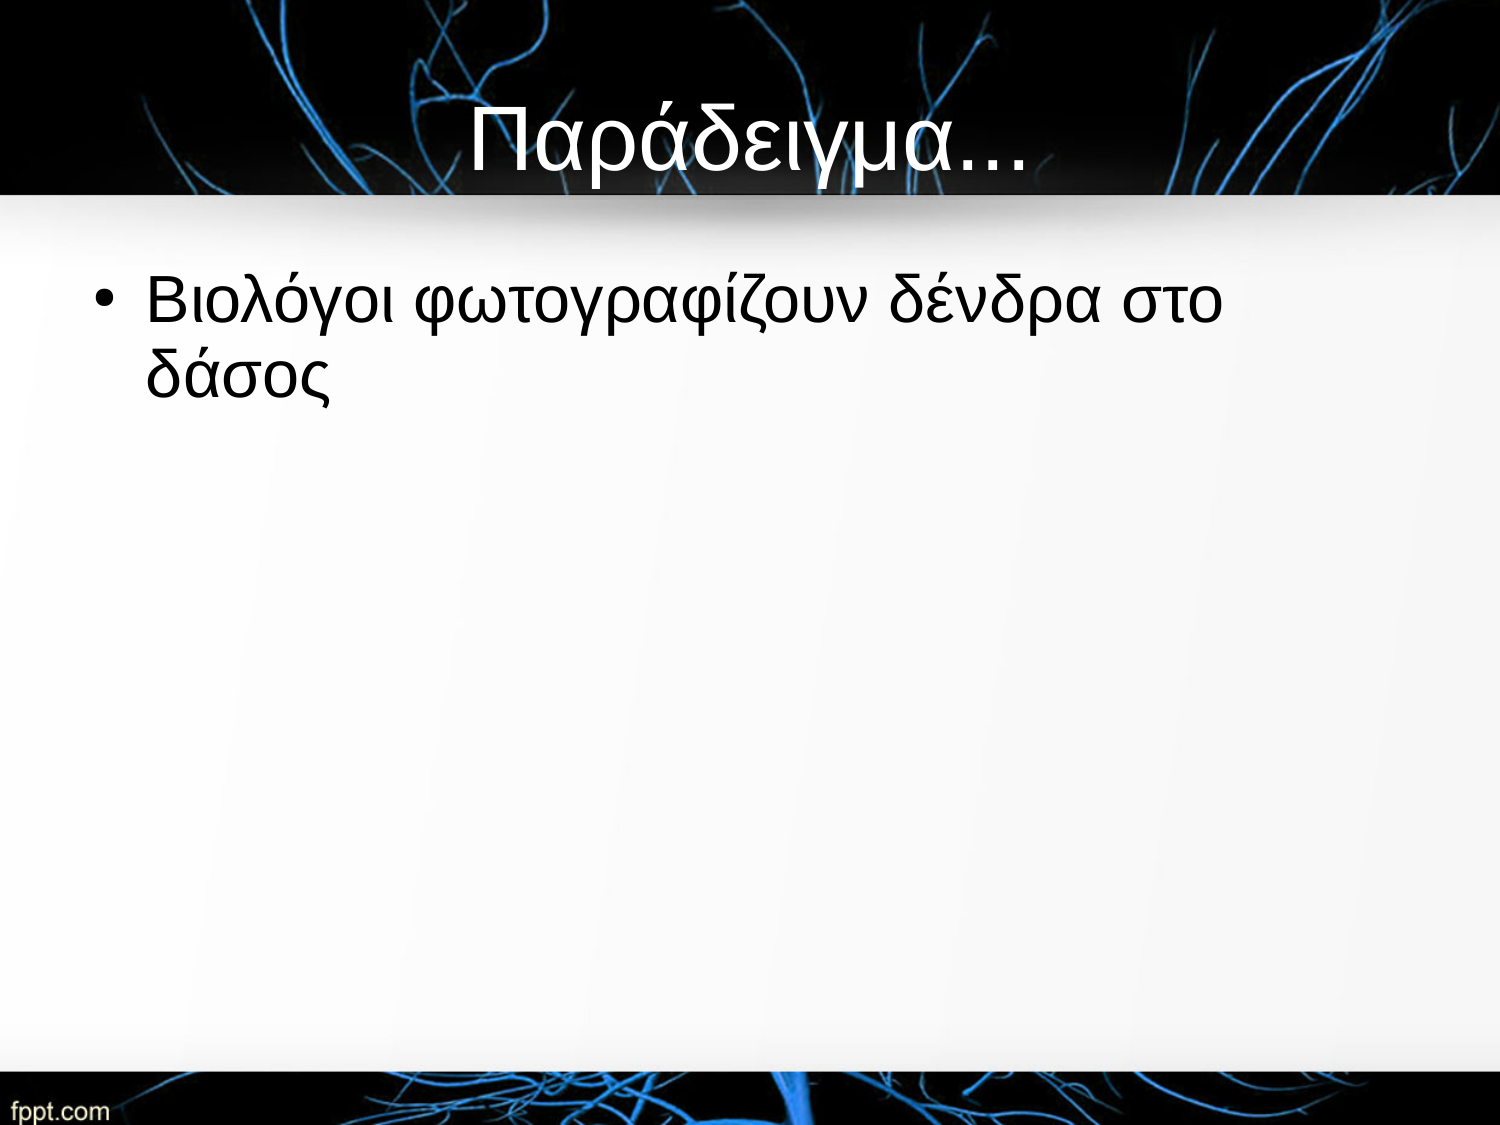

# Παράδειγμα...
Βιολόγοι φωτογραφίζουν δένδρα στο δάσος